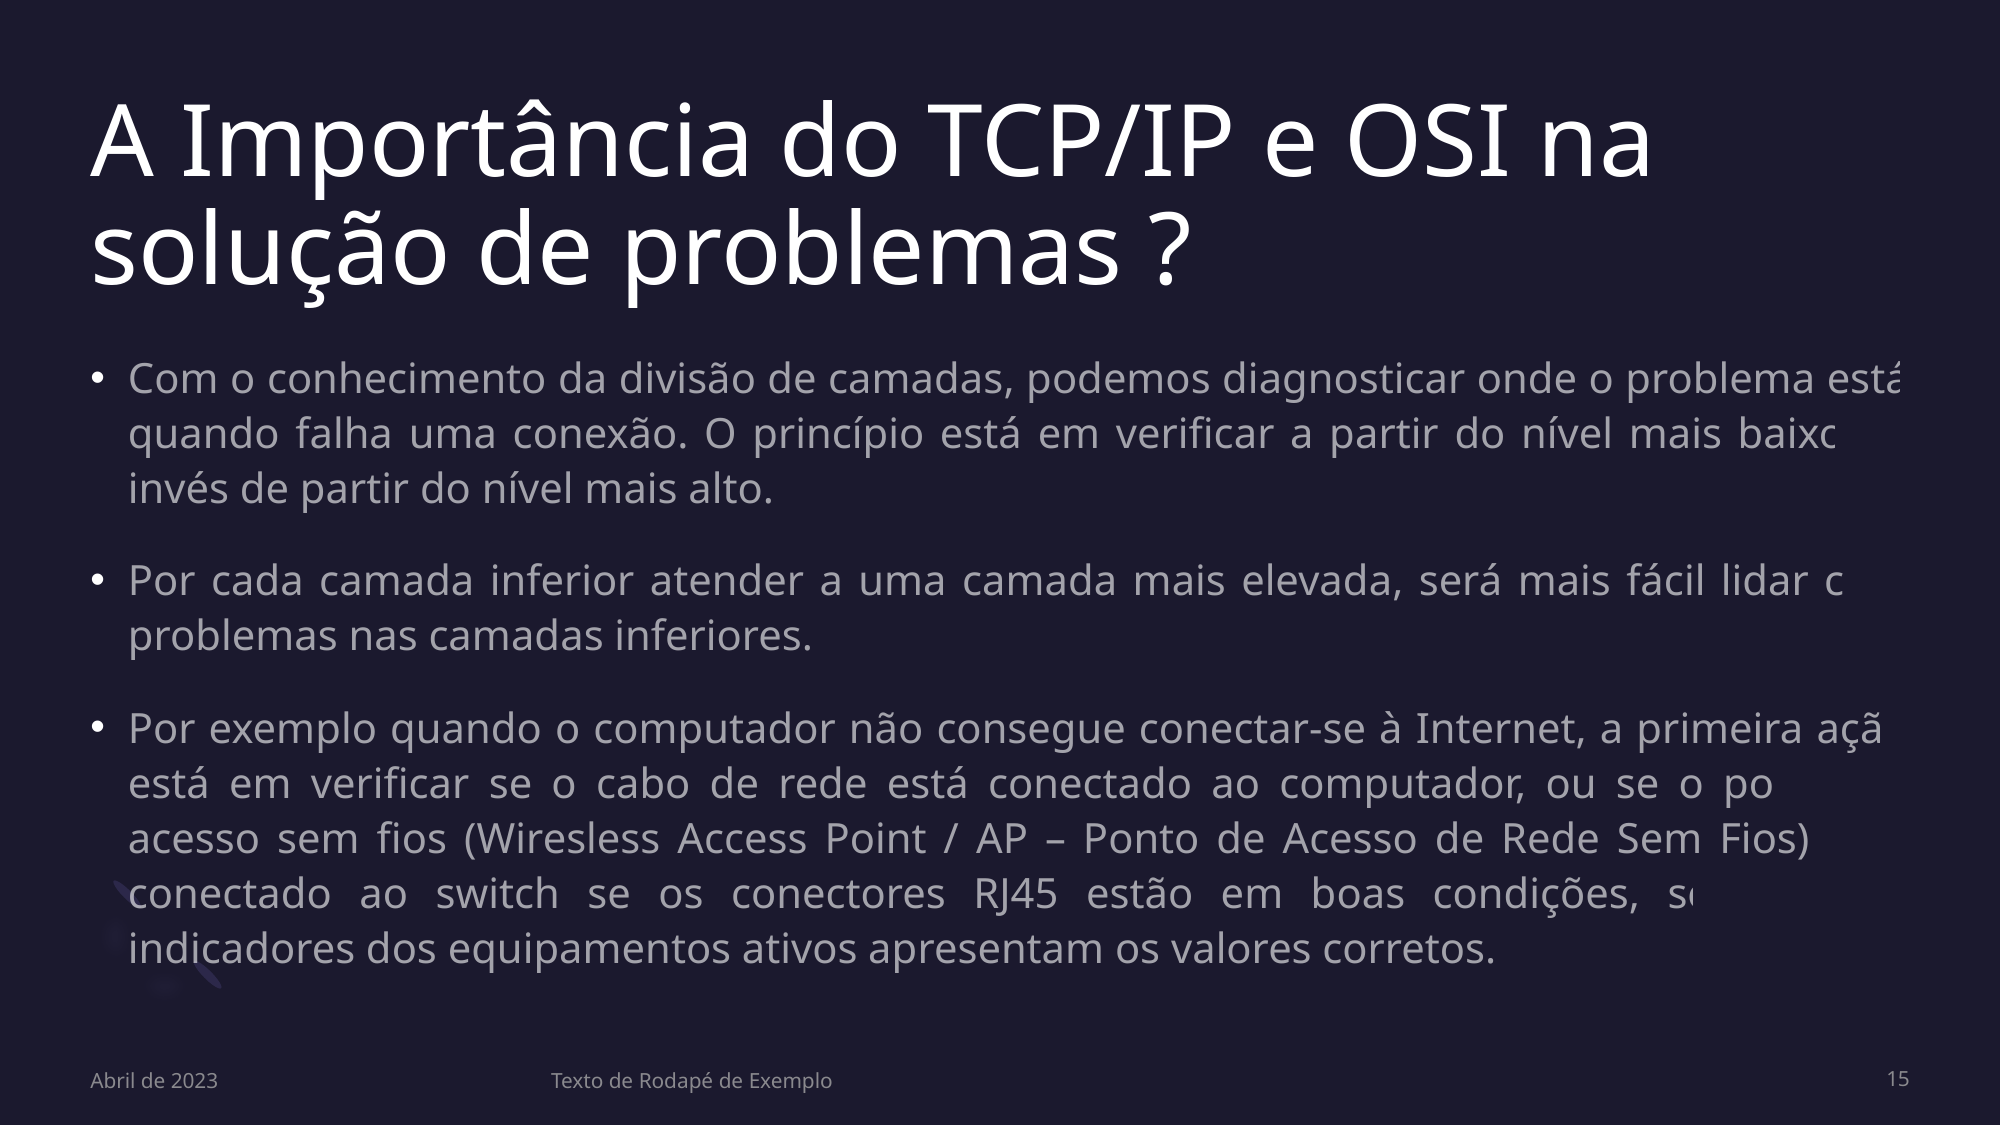

# A Importância do TCP/IP e OSI na solução de problemas ?
Com o conhecimento da divisão de camadas, podemos diagnosticar onde o problema está quando falha uma conexão. O princípio está em verificar a partir do nível mais baixo ao invés de partir do nível mais alto.
Por cada camada inferior atender a uma camada mais elevada, será mais fácil lidar com problemas nas camadas inferiores.
Por exemplo quando o computador não consegue conectar-se à Internet, a primeira ação está em verificar se o cabo de rede está conectado ao computador, ou se o ponto de acesso sem fios (Wiresless Access Point / AP – Ponto de Acesso de Rede Sem Fios) está conectado ao switch se os conectores RJ45 estão em boas condições, se as luzes indicadores dos equipamentos ativos apresentam os valores corretos.
Abril de 2023
Texto de Rodapé de Exemplo